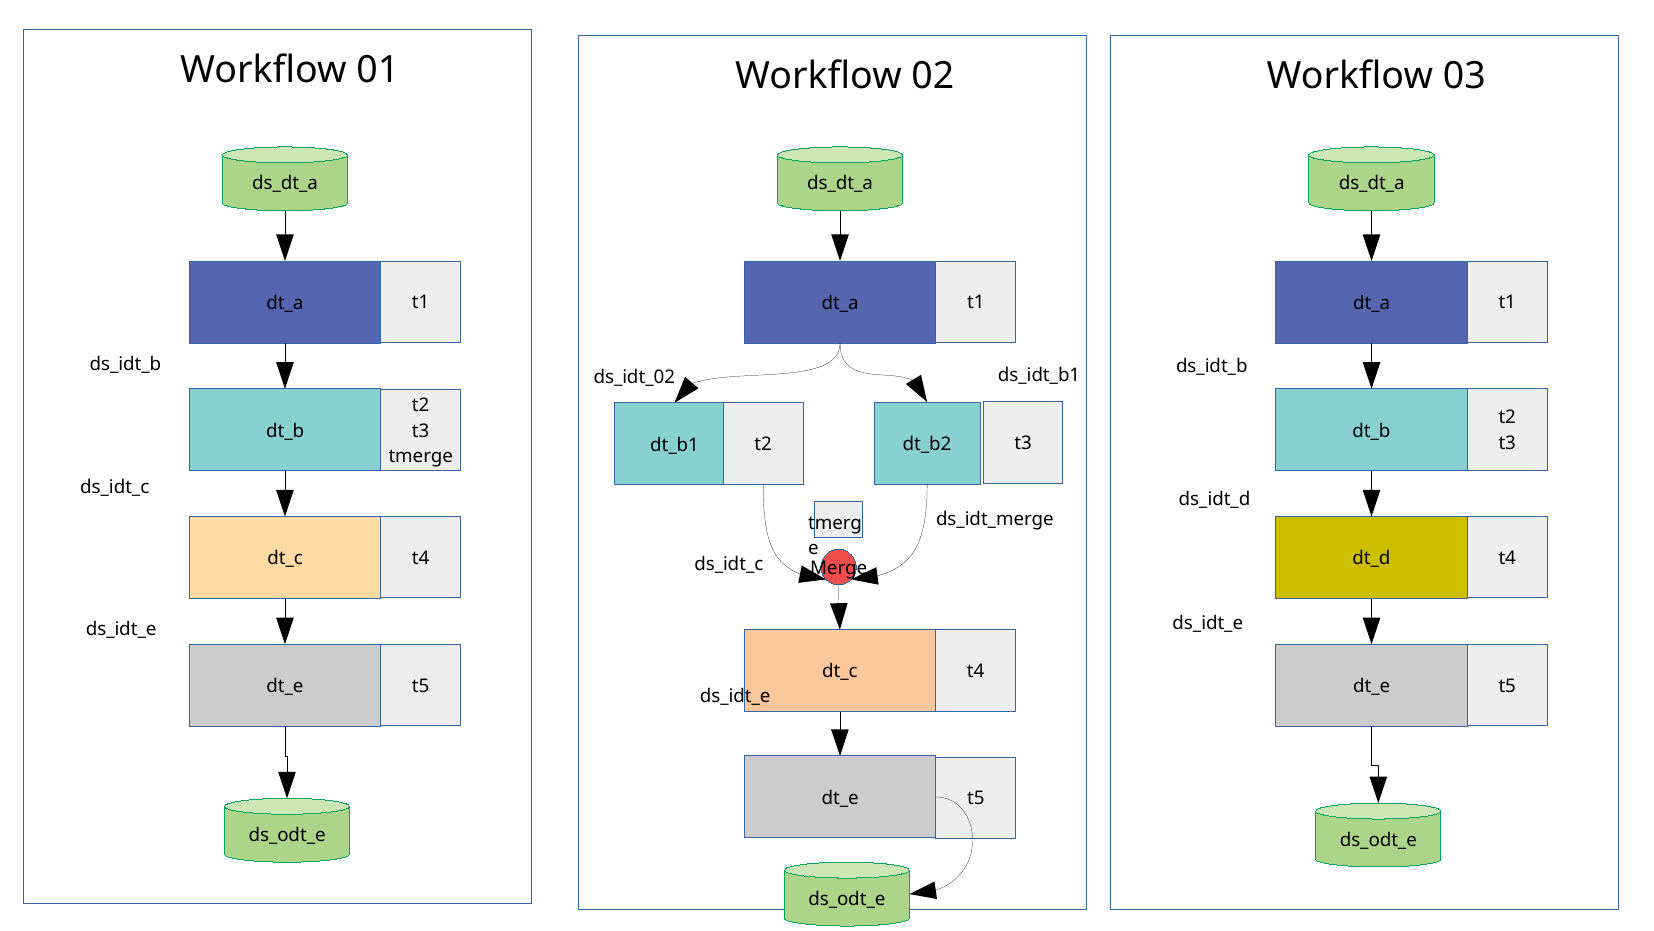

Workflow 01
Workflow 02
Workflow 03
ds_dt_a
ds_dt_a
ds_dt_a
dt_a
t1
dt_a
t1
dt_a
t1
ds_idt_b
ds_idt_b
ds_idt_b1
ds_idt_02
dt_b
dt_b
t2
t3
t2
t3
tmerge
t3
dt_b2
dt_b1
t2
ds_idt_c
ds_idt_d
ds_idt_merge
tmerge
dt_c
t4
dt_d
t4
ds_idt_c
Merge
ds_idt_e
ds_idt_e
dt_c
t4
dt_e
t5
dt_e
t5
ds_idt_e
dt_e
t5
ds_odt_e
ds_odt_e
ds_odt_e